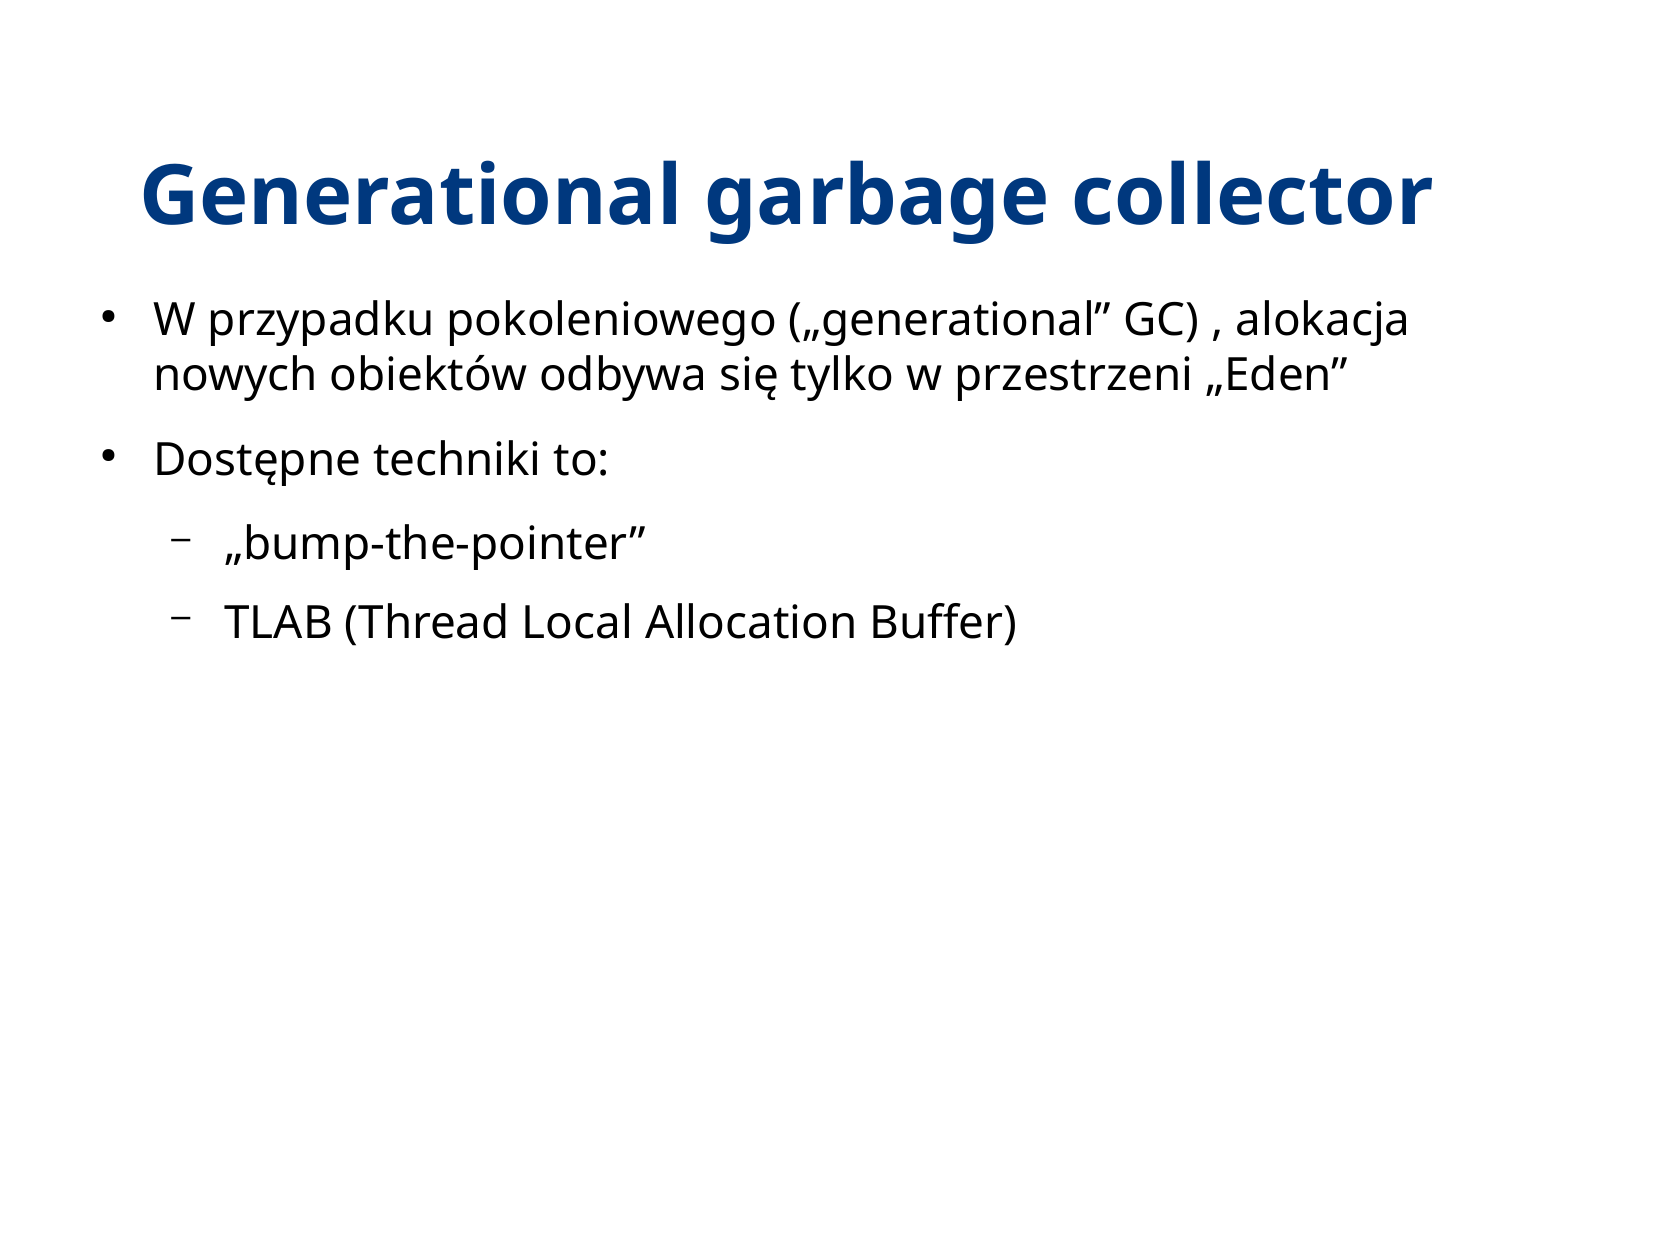

# Generational garbage collector
W przypadku pokoleniowego („generational” GC) , alokacja nowych obiektów odbywa się tylko w przestrzeni „Eden”
Dostępne techniki to:
„bump-the-pointer”
TLAB (Thread Local Allocation Buffer)